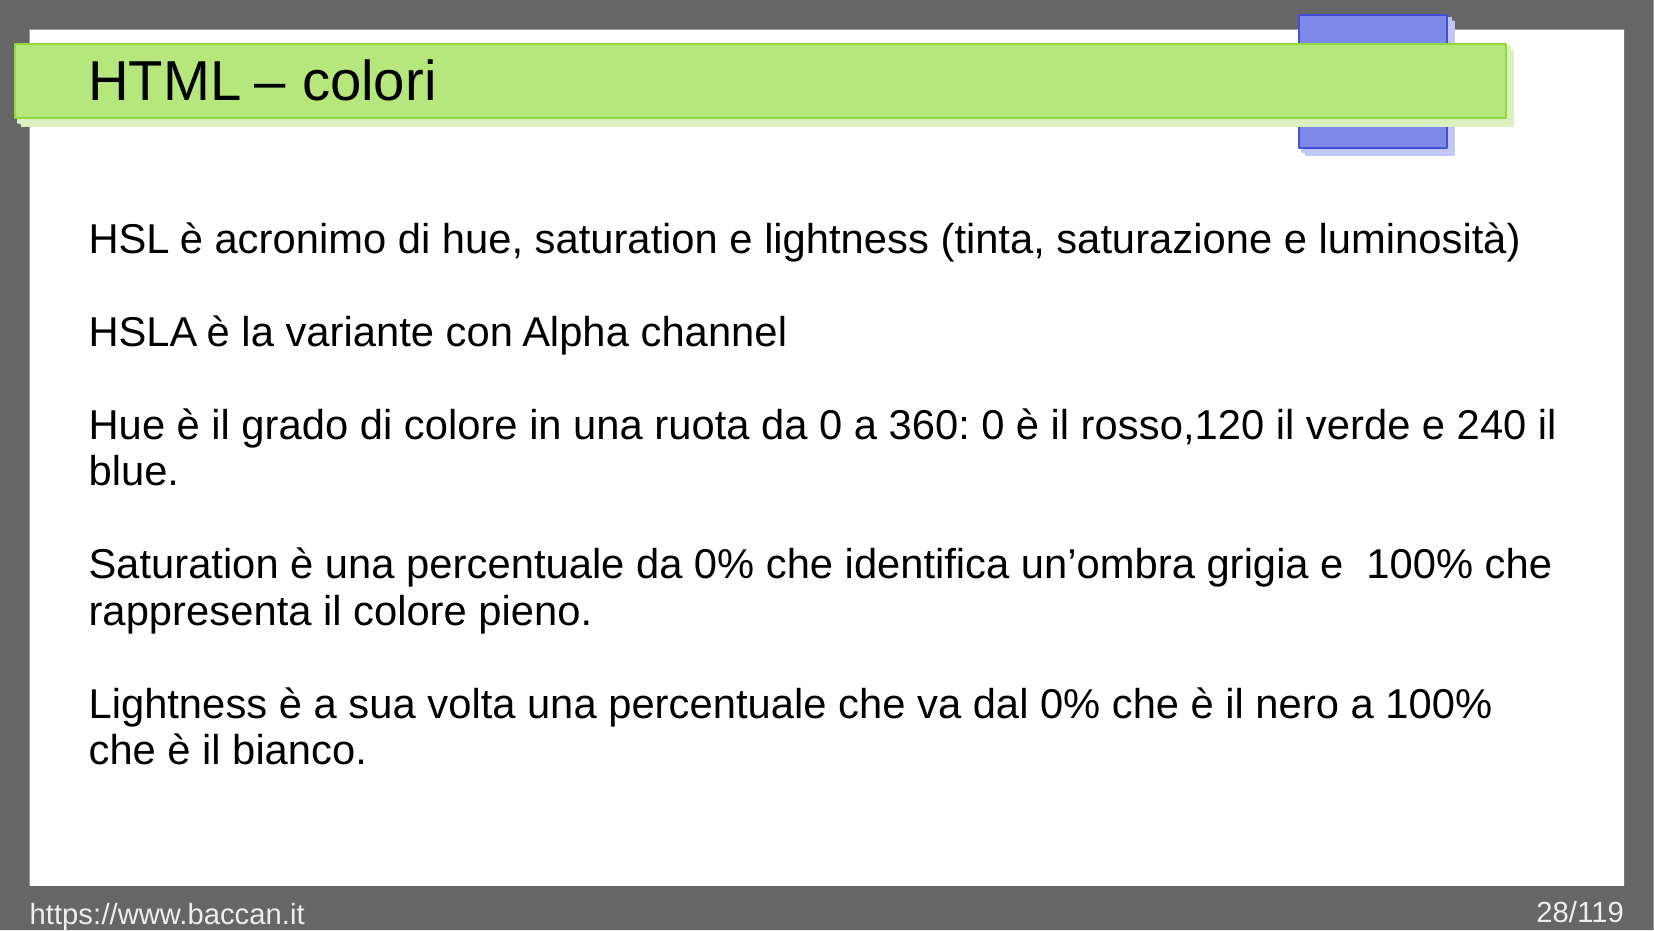

# HTML – colori
HSL è acronimo di hue, saturation e lightness (tinta, saturazione e luminosità)
HSLA è la variante con Alpha channel
Hue è il grado di colore in una ruota da 0 a 360: 0 è il rosso,120 il verde e 240 il blue.
Saturation è una percentuale da 0% che identifica un’ombra grigia e 100% che rappresenta il colore pieno.
Lightness è a sua volta una percentuale che va dal 0% che è il nero a 100% che è il bianco.
28
https://www.baccan.it